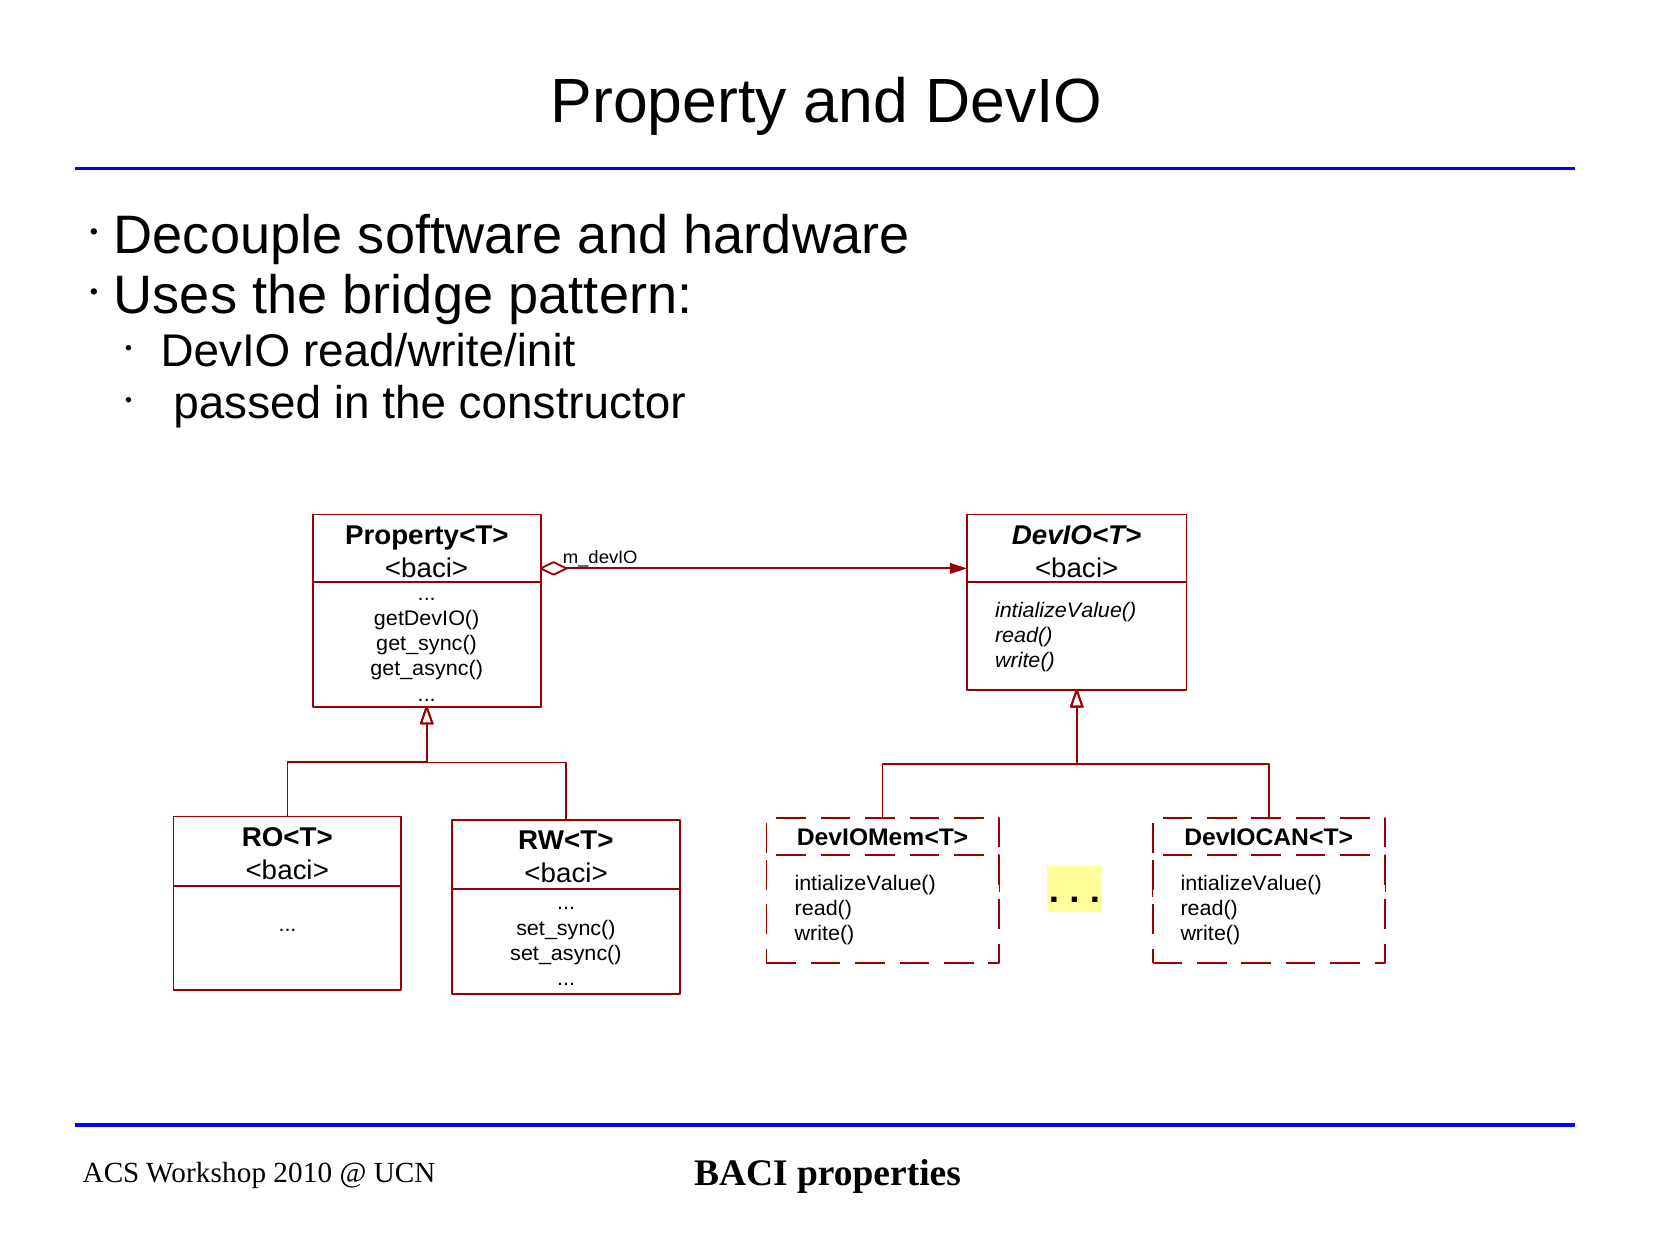

# Property and DevIO
 Decouple software and hardware
 Uses the bridge pattern:
DevIO read/write/init
 passed in the constructor